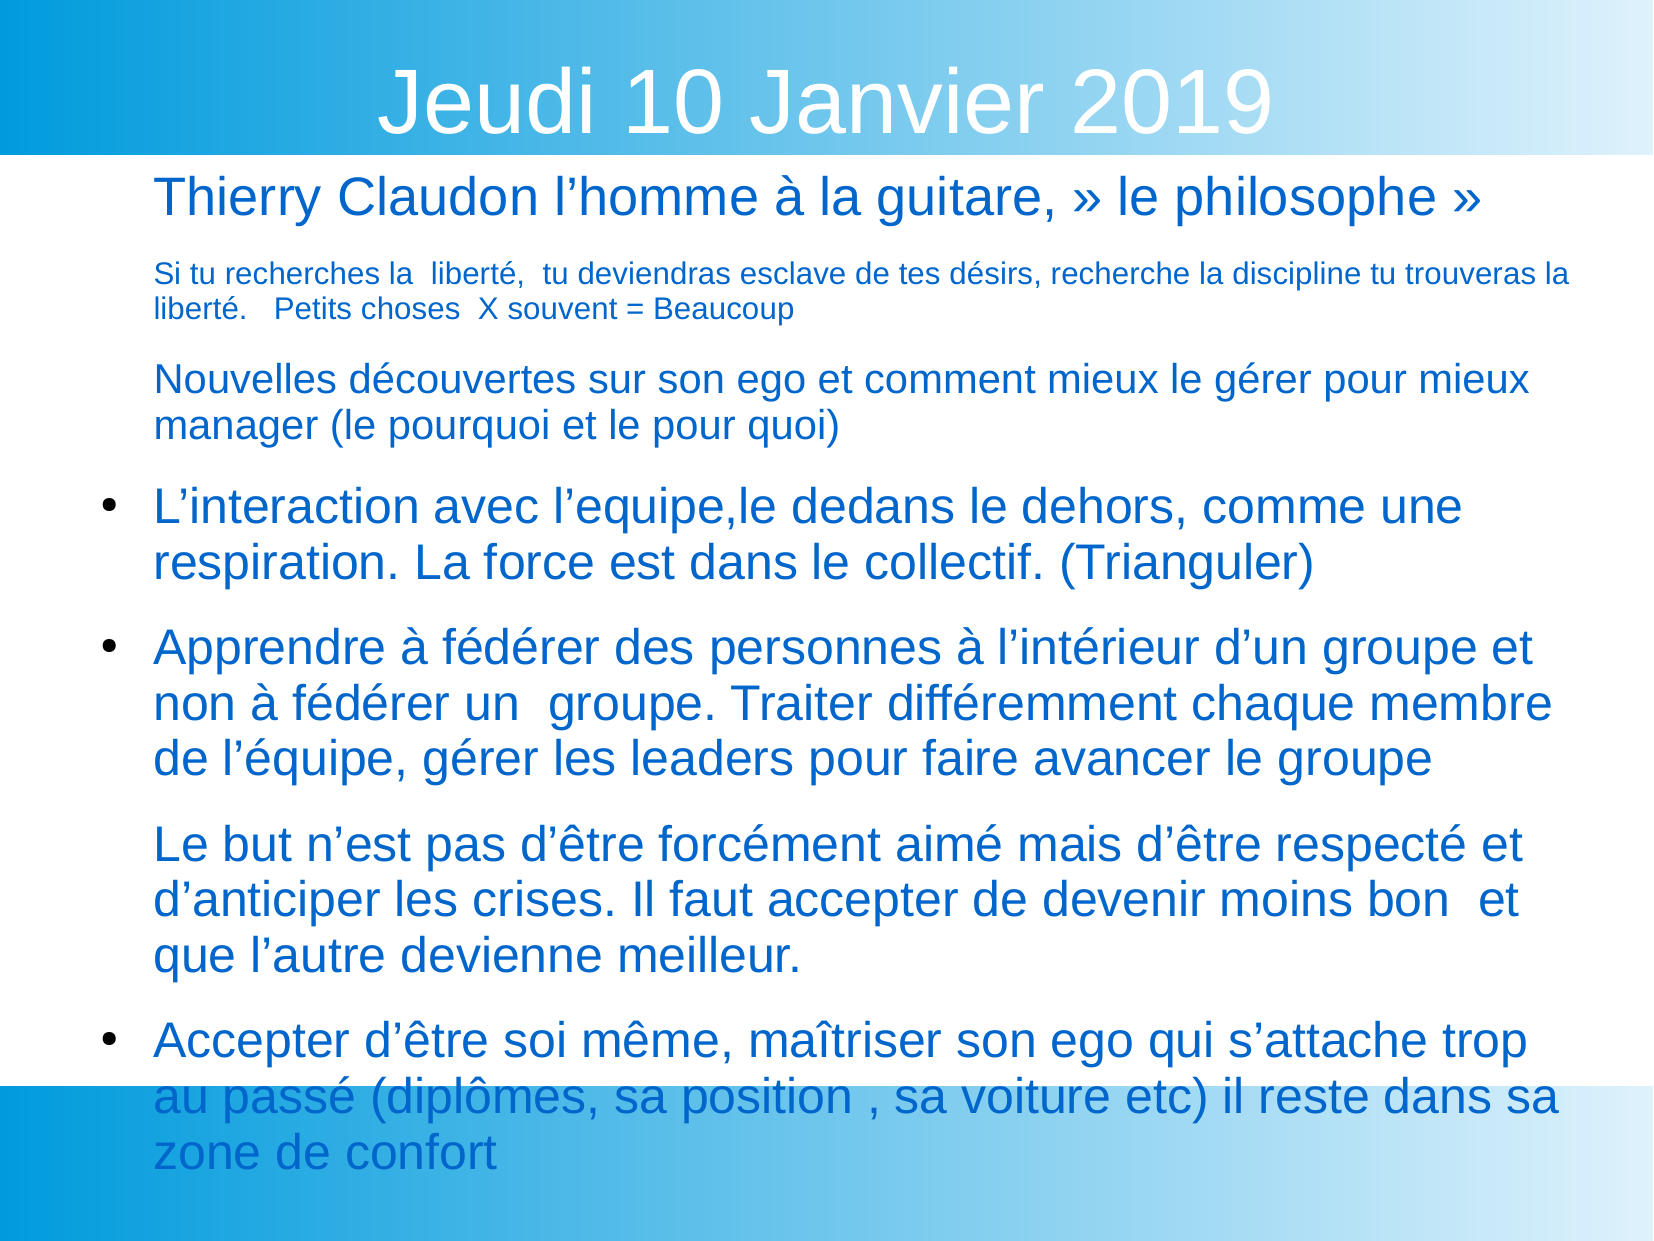

# Jeudi 10 Janvier 2019
Thierry Claudon l’homme à la guitare, » le philosophe »
Si tu recherches la liberté, tu deviendras esclave de tes désirs, recherche la discipline tu trouveras la liberté. Petits choses X souvent = Beaucoup
Nouvelles découvertes sur son ego et comment mieux le gérer pour mieux manager (le pourquoi et le pour quoi)
L’interaction avec l’equipe,le dedans le dehors, comme une respiration. La force est dans le collectif. (Trianguler)
Apprendre à fédérer des personnes à l’intérieur d’un groupe et non à fédérer un groupe. Traiter différemment chaque membre de l’équipe, gérer les leaders pour faire avancer le groupe
Le but n’est pas d’être forcément aimé mais d’être respecté et d’anticiper les crises. Il faut accepter de devenir moins bon et que l’autre devienne meilleur.
Accepter d’être soi même, maîtriser son ego qui s’attache trop au passé (diplômes, sa position , sa voiture etc) il reste dans sa zone de confort